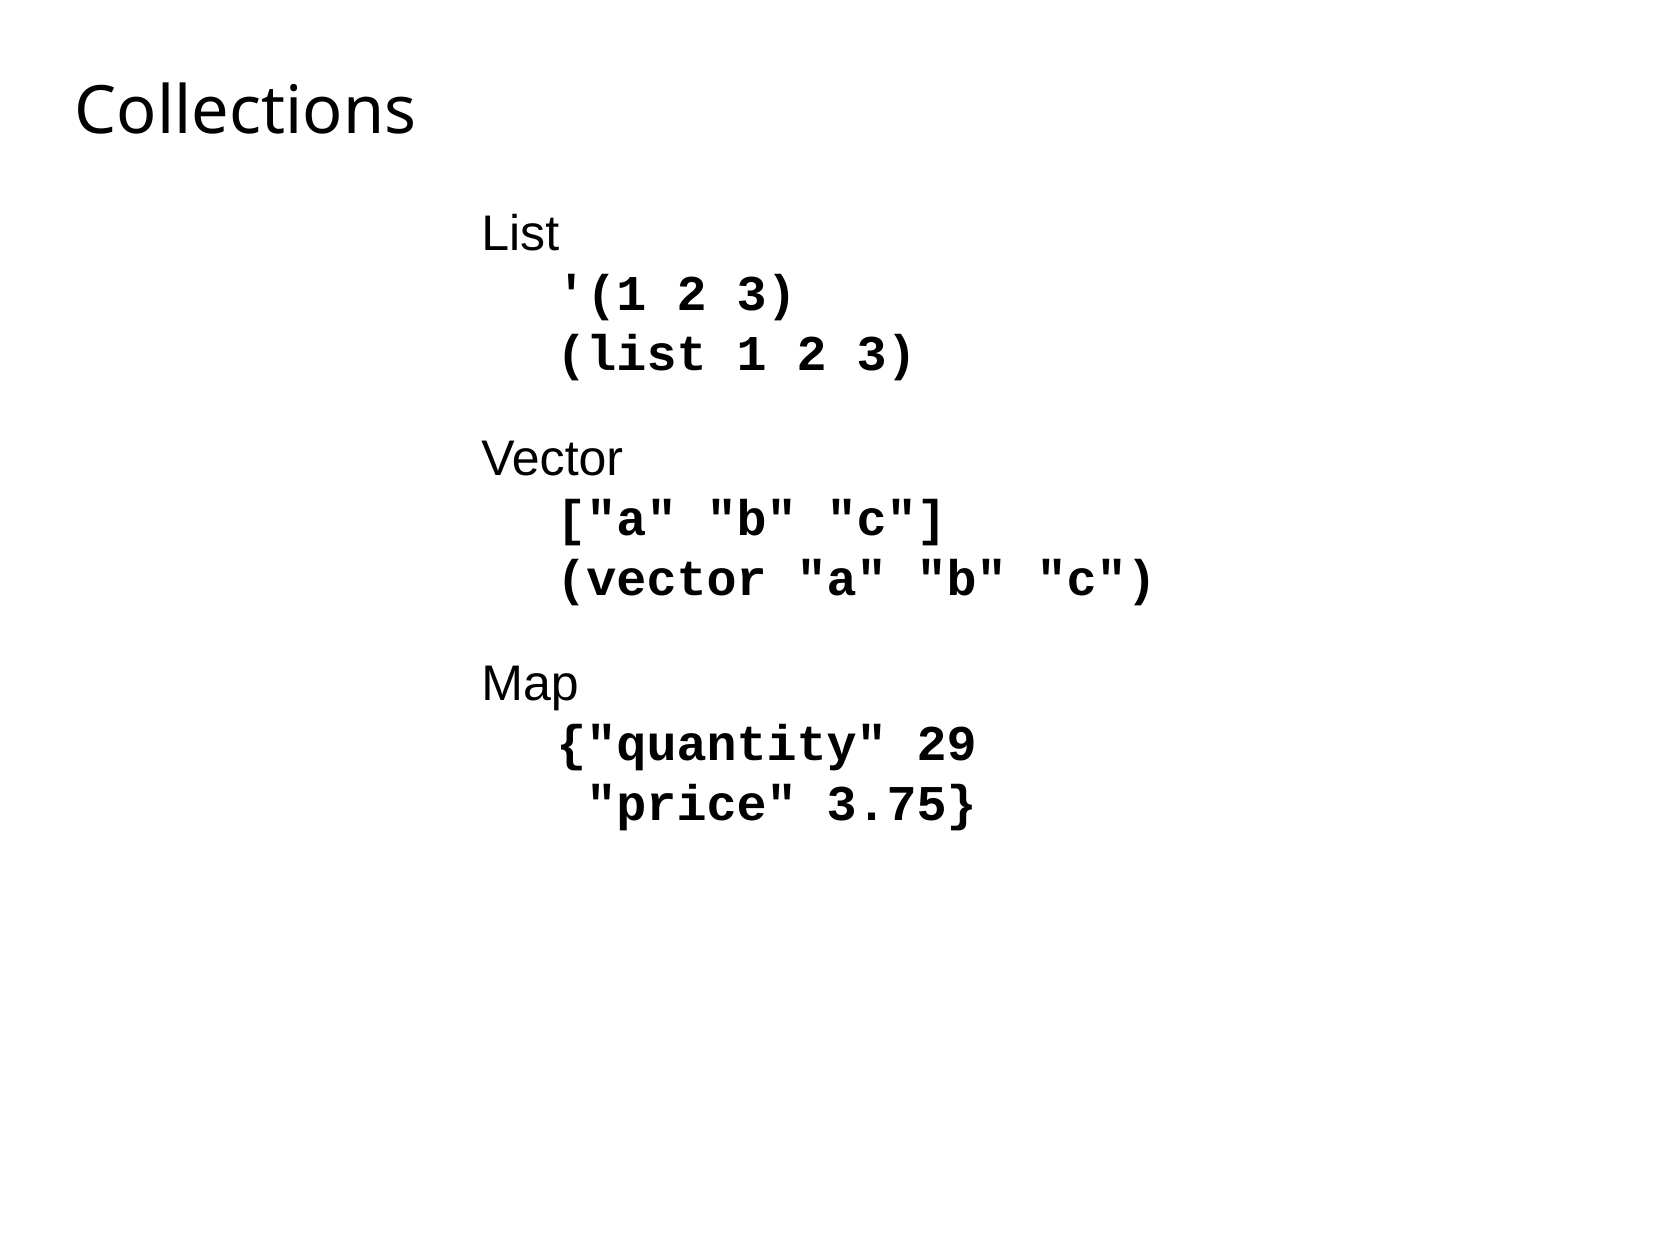

Collections
List
	'(1 2 3)
	(list 1 2 3)
Vector
	["a" "b" "c"]
	(vector "a" "b" "c")
Map
	{"quantity" 29
	 "price" 3.75}